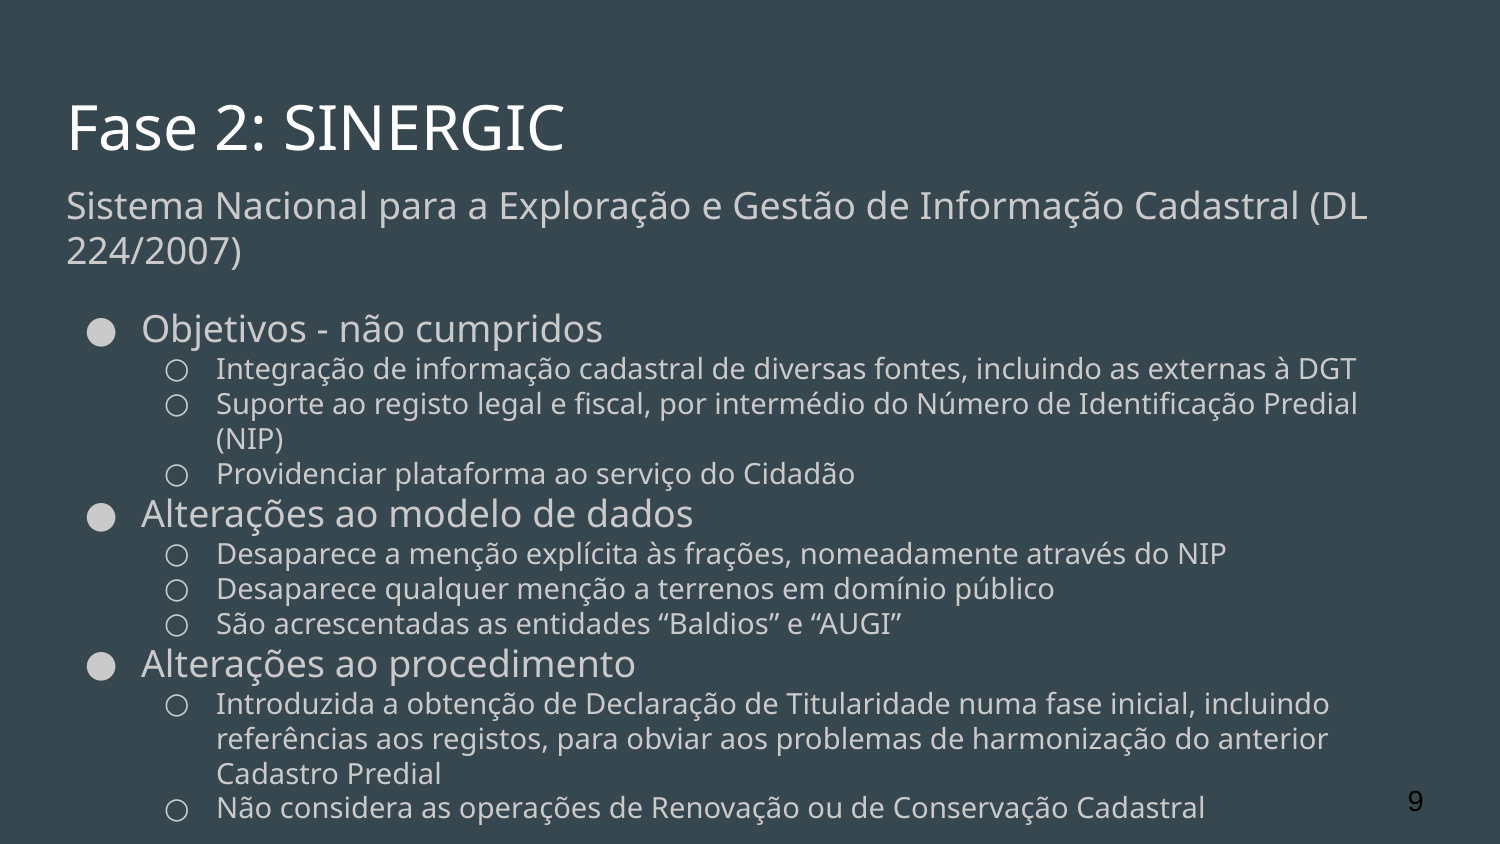

# Fase 2: SINERGIC
Sistema Nacional para a Exploração e Gestão de Informação Cadastral (DL 224/2007)
Objetivos - não cumpridos
Integração de informação cadastral de diversas fontes, incluindo as externas à DGT
Suporte ao registo legal e fiscal, por intermédio do Número de Identificação Predial (NIP)
Providenciar plataforma ao serviço do Cidadão
Alterações ao modelo de dados
Desaparece a menção explícita às frações, nomeadamente através do NIP
Desaparece qualquer menção a terrenos em domínio público
São acrescentadas as entidades “Baldios” e “AUGI”
Alterações ao procedimento
Introduzida a obtenção de Declaração de Titularidade numa fase inicial, incluindo referências aos registos, para obviar aos problemas de harmonização do anterior Cadastro Predial
Não considera as operações de Renovação ou de Conservação Cadastral